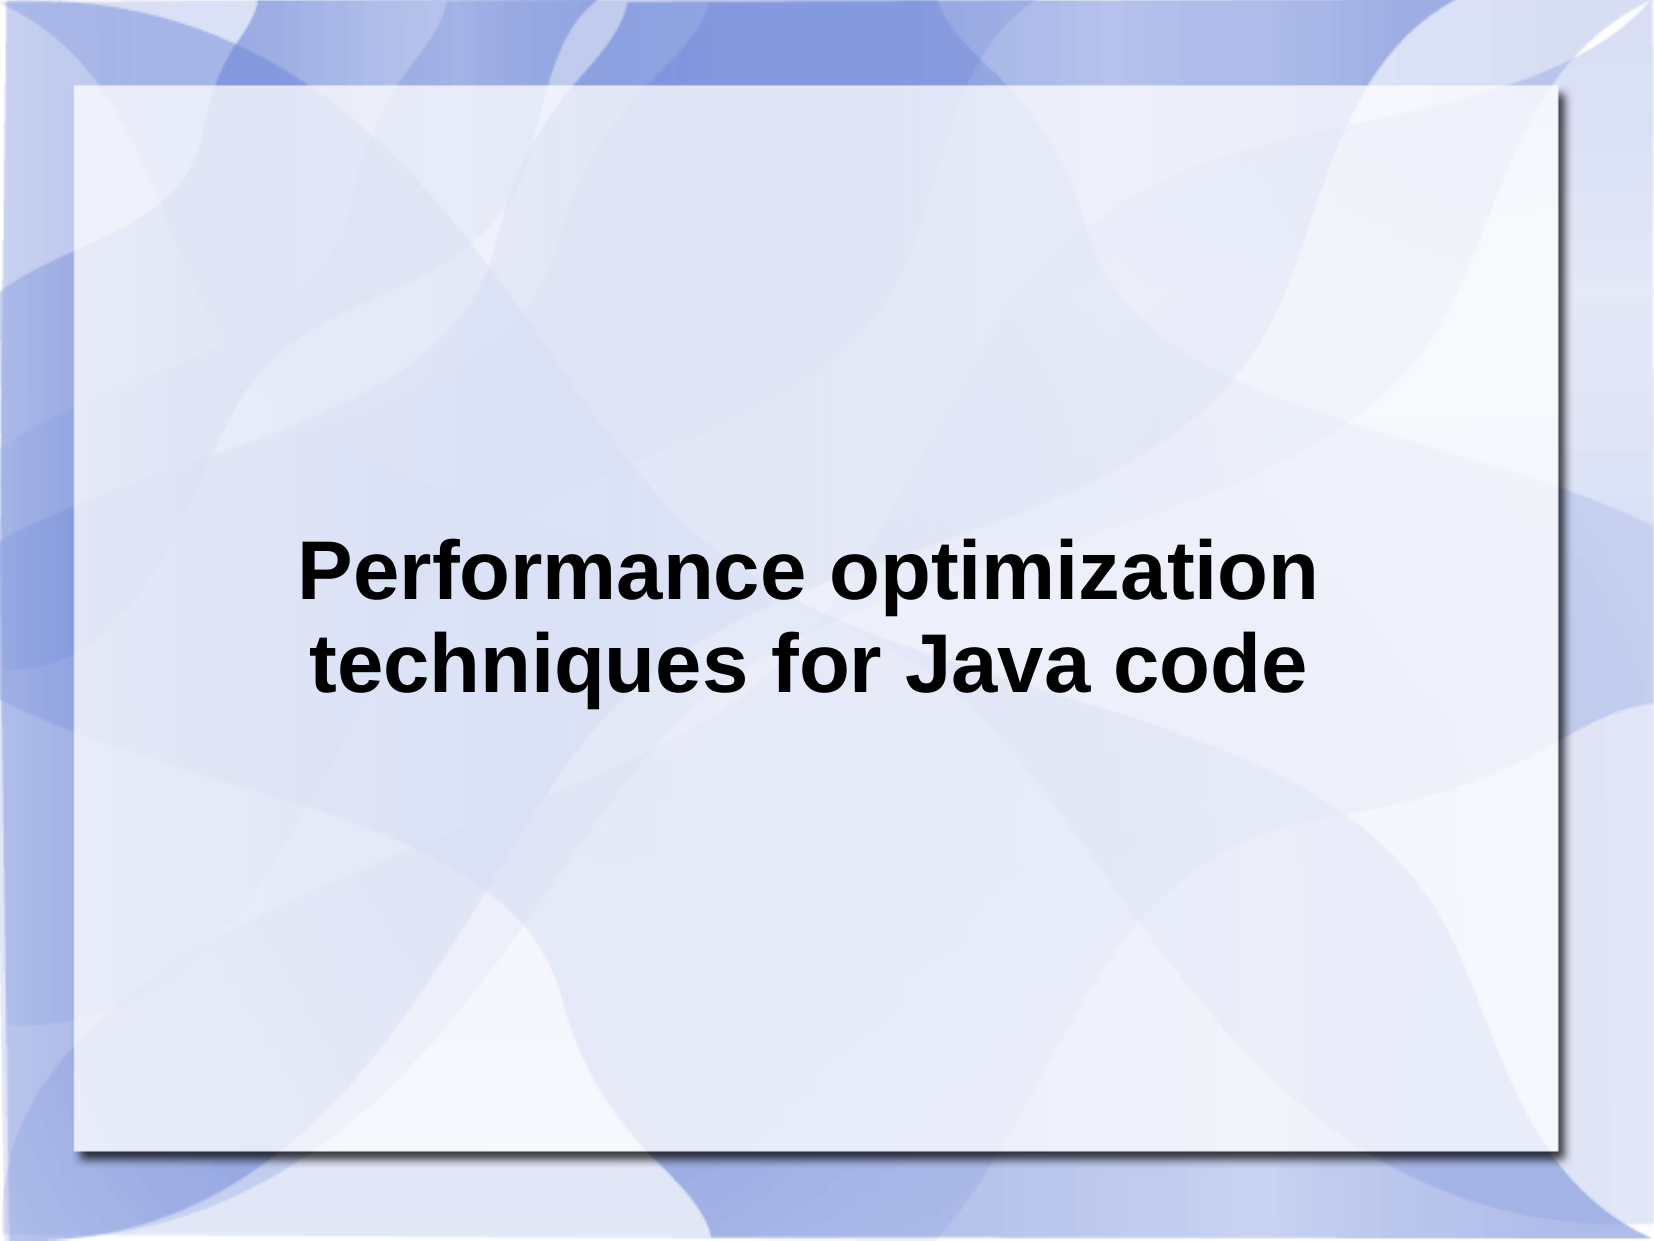

# Performance optimization techniques for Java code